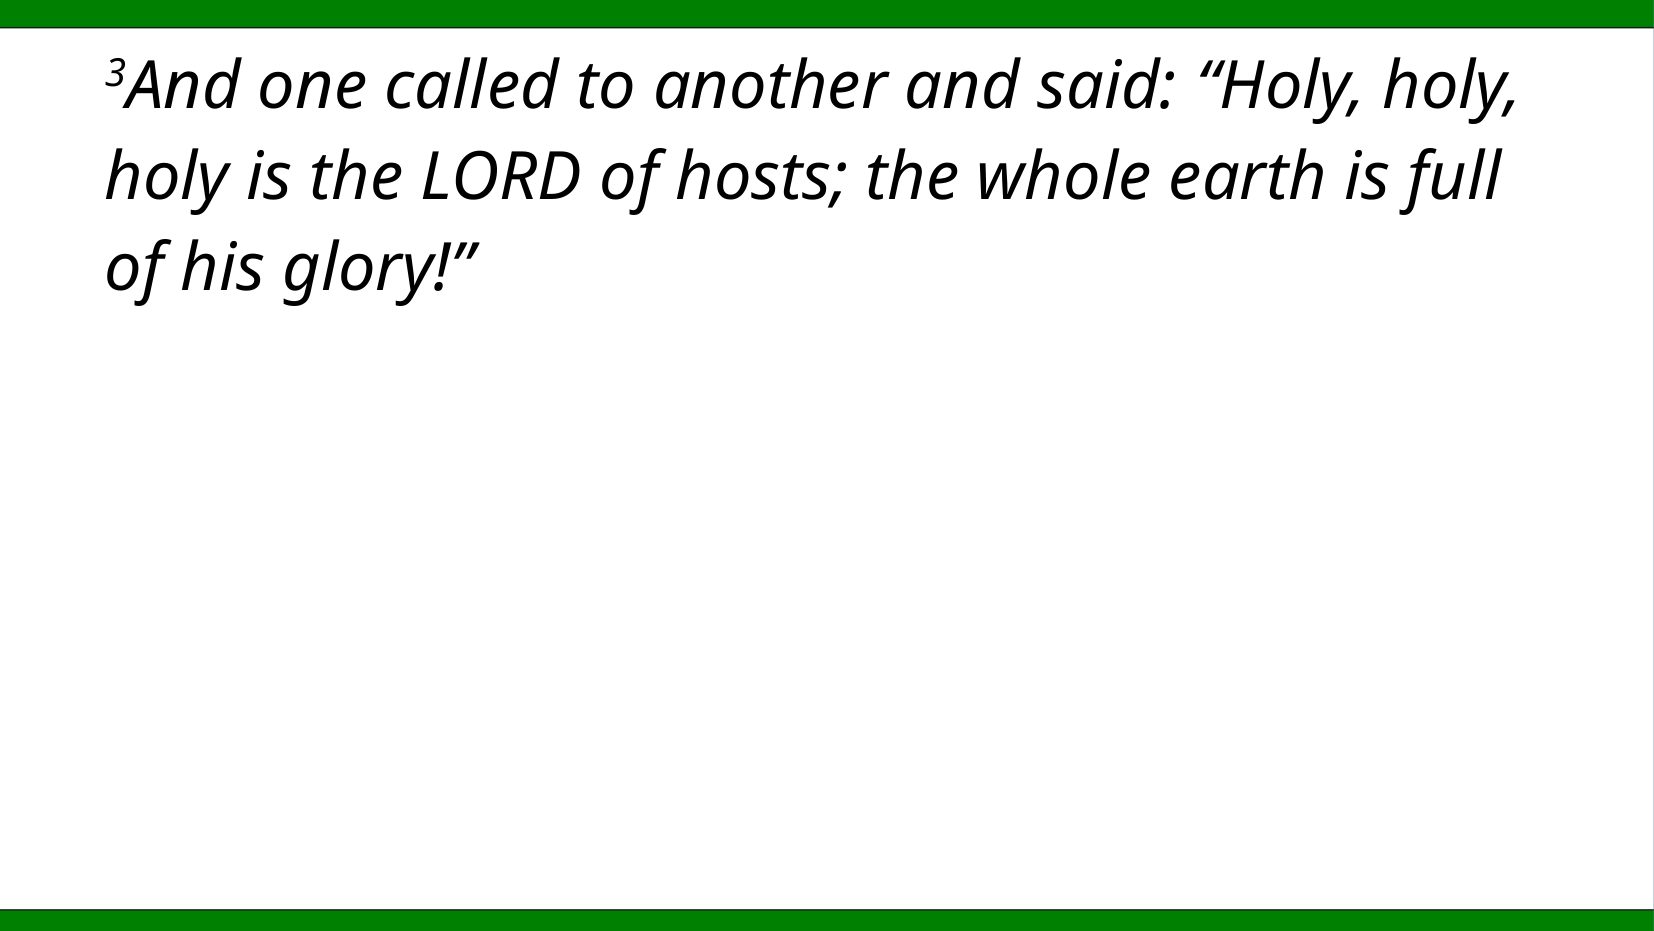

3And one called to another and said: “Holy, holy, holy is the LORD of hosts; the whole earth is full of his glory!”